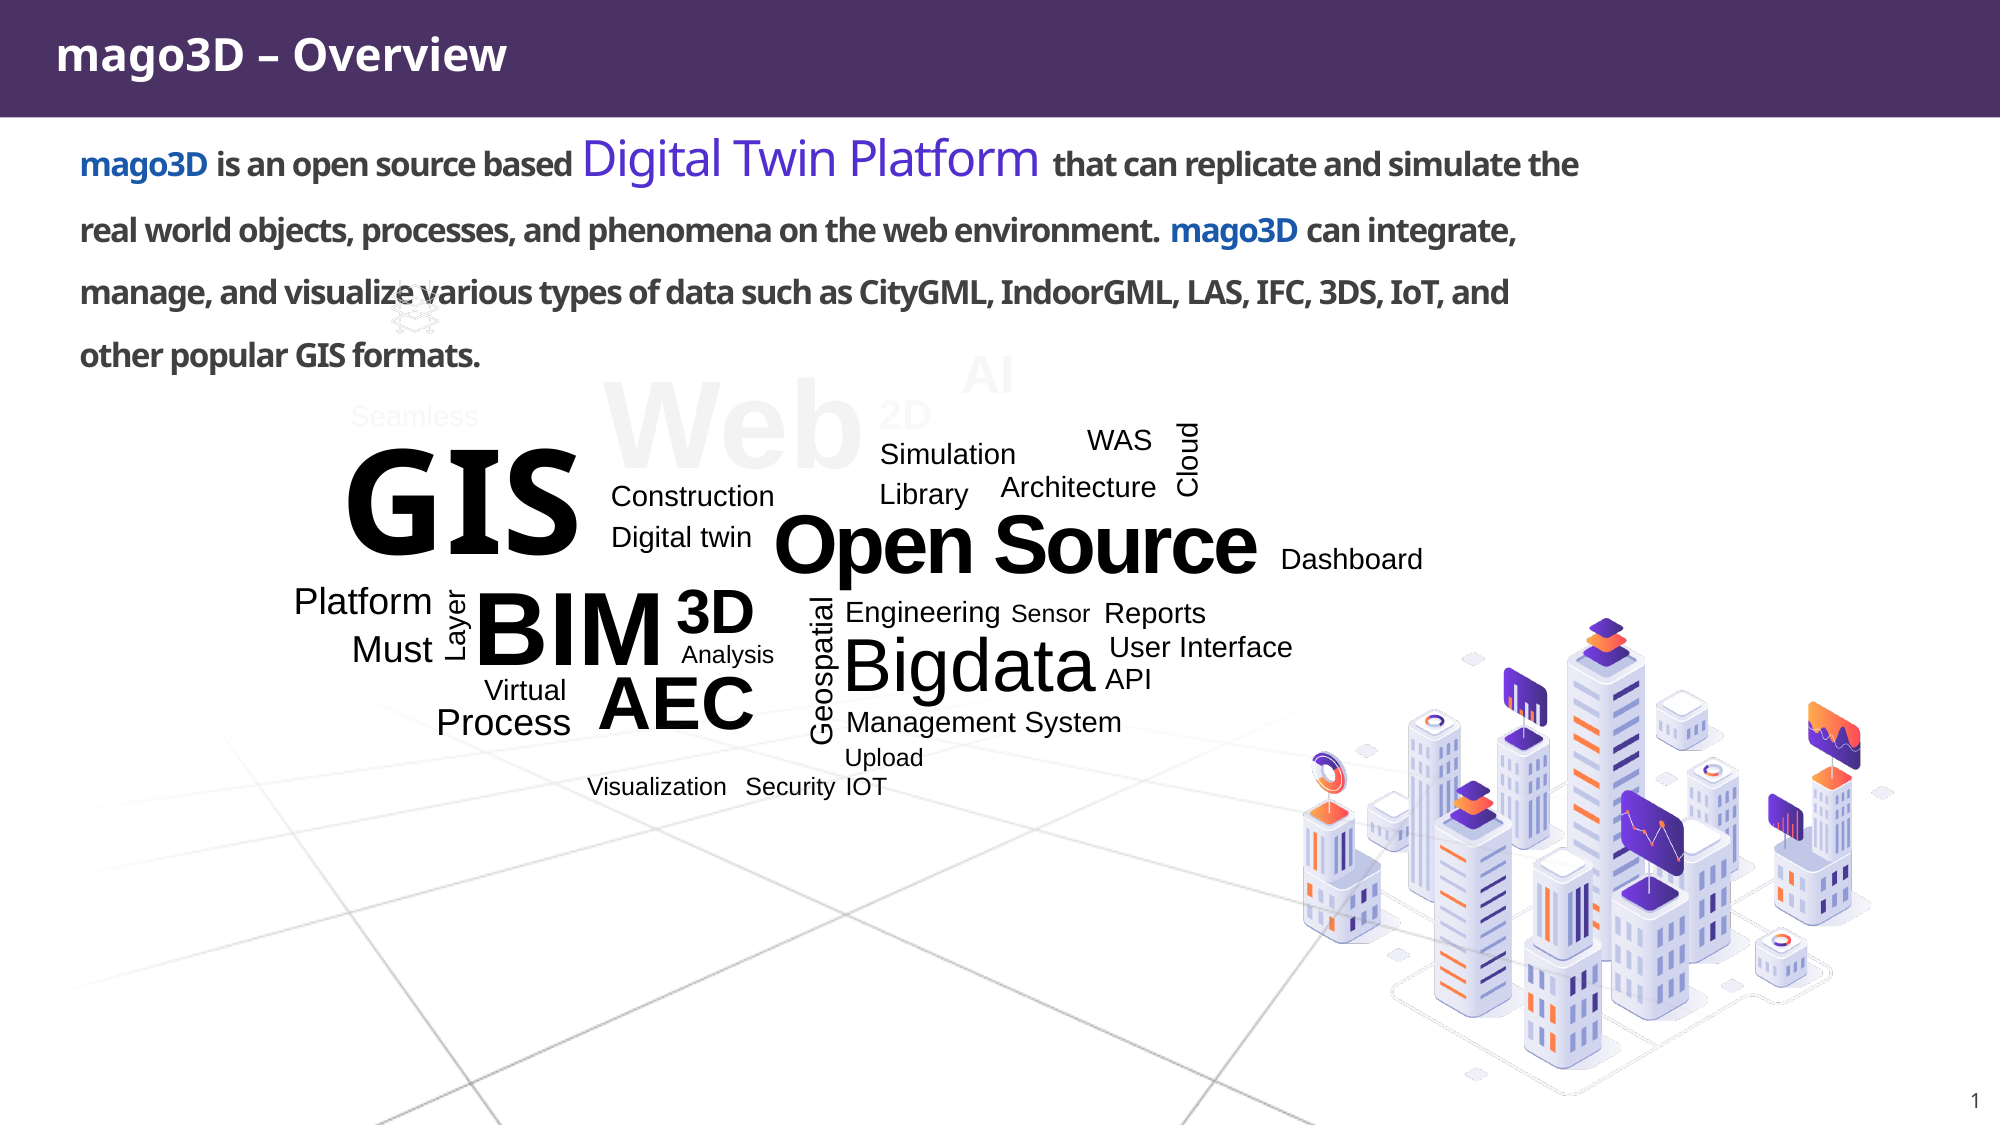

mago3D – Overview
mago3D is an open source based Digital Twin Platform that can replicate and simulate the real world objects, processes, and phenomena on the web environment. mago3D can integrate, manage, and visualize various types of data such as CityGML, IndoorGML, LAS, IFC, 3DS, IoT, and other popular GIS formats.
AI
Web
2D
Seamless
GIS
WAS
Simulation
Cloud
Architecture
Library
Construction
Open Source
Digital twin
Dashboard
BIM
3D
Platform
Engineering
Reports
Sensor
Layer
Bigdata
Must
User Interface
Analysis
Geospatial
AEC
API
Virtual
Process
Management System
Upload
Security
Visualization
IOT